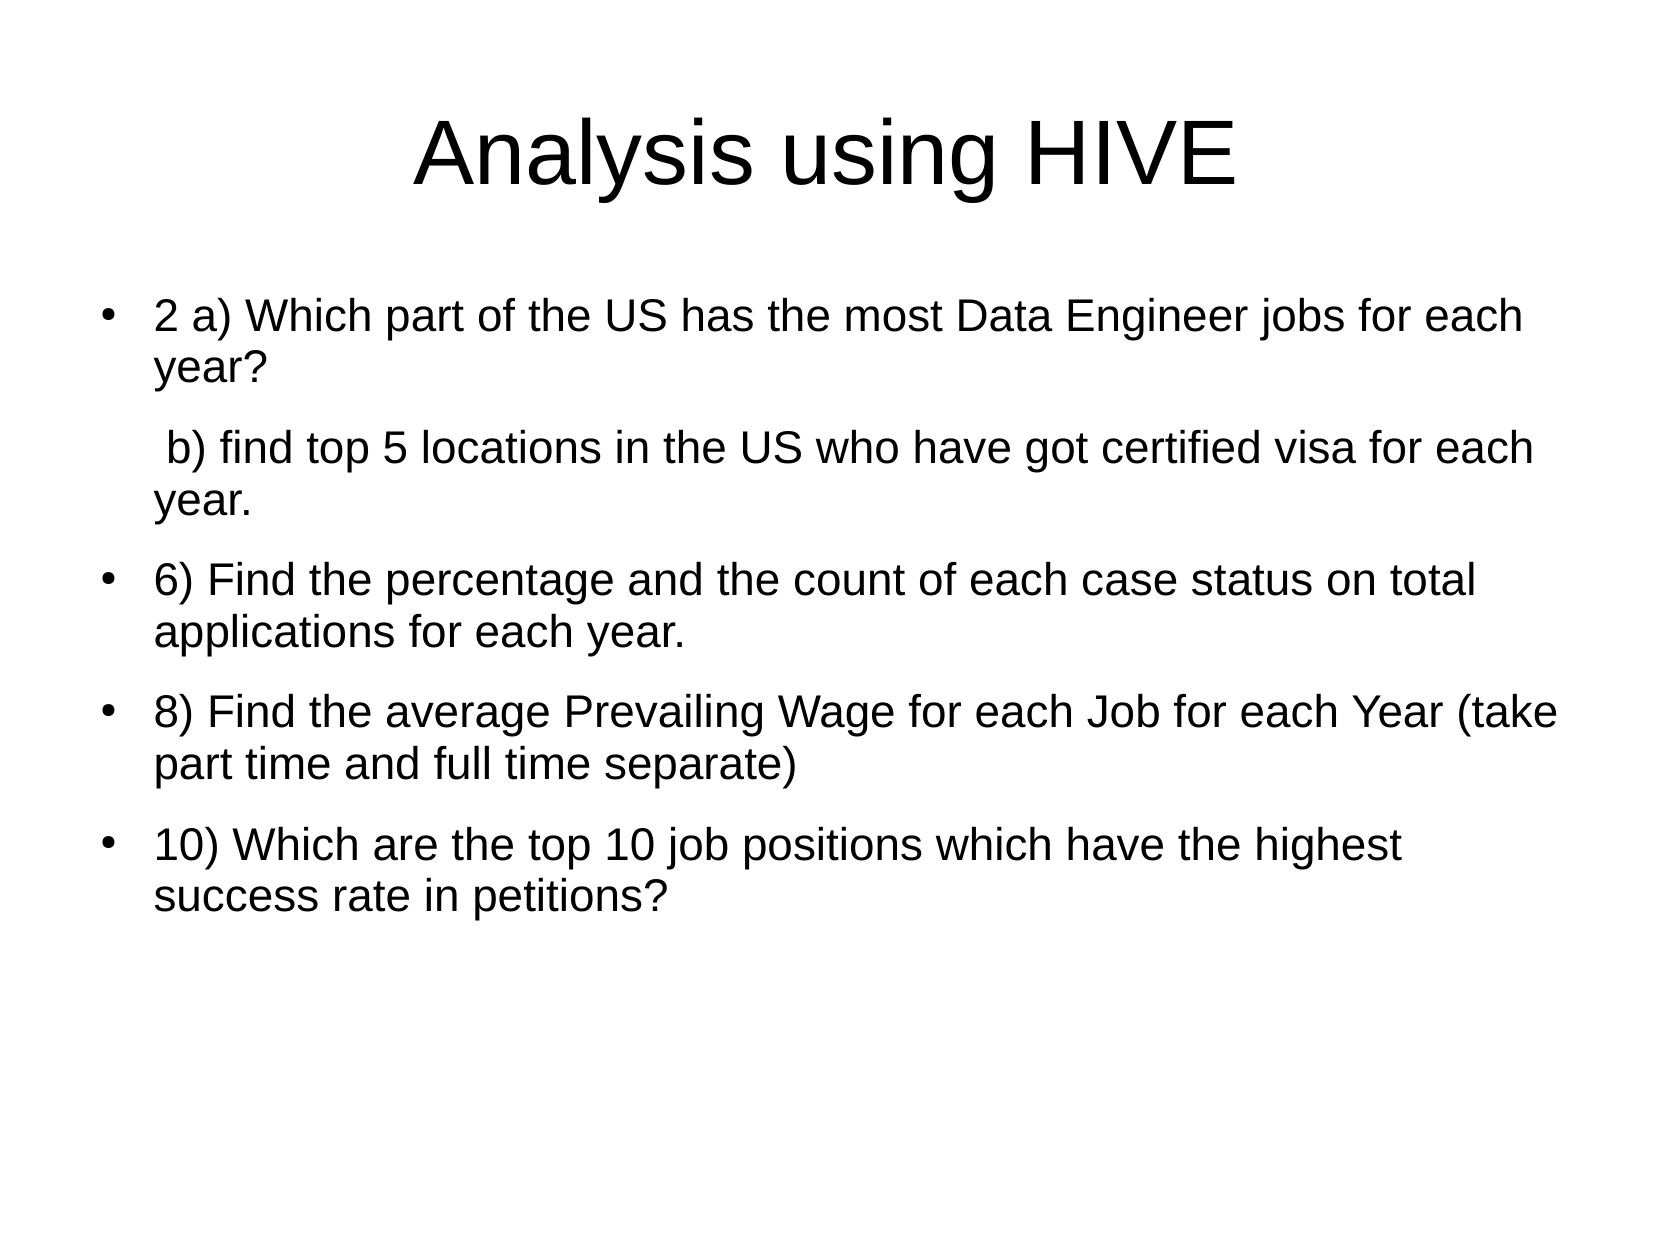

# Analysis using HIVE
2 a) Which part of the US has the most Data Engineer jobs for each year?
 b) find top 5 locations in the US who have got certified visa for each year.
6) Find the percentage and the count of each case status on total applications for each year.
8) Find the average Prevailing Wage for each Job for each Year (take part time and full time separate)
10) Which are the top 10 job positions which have the highest success rate in petitions?